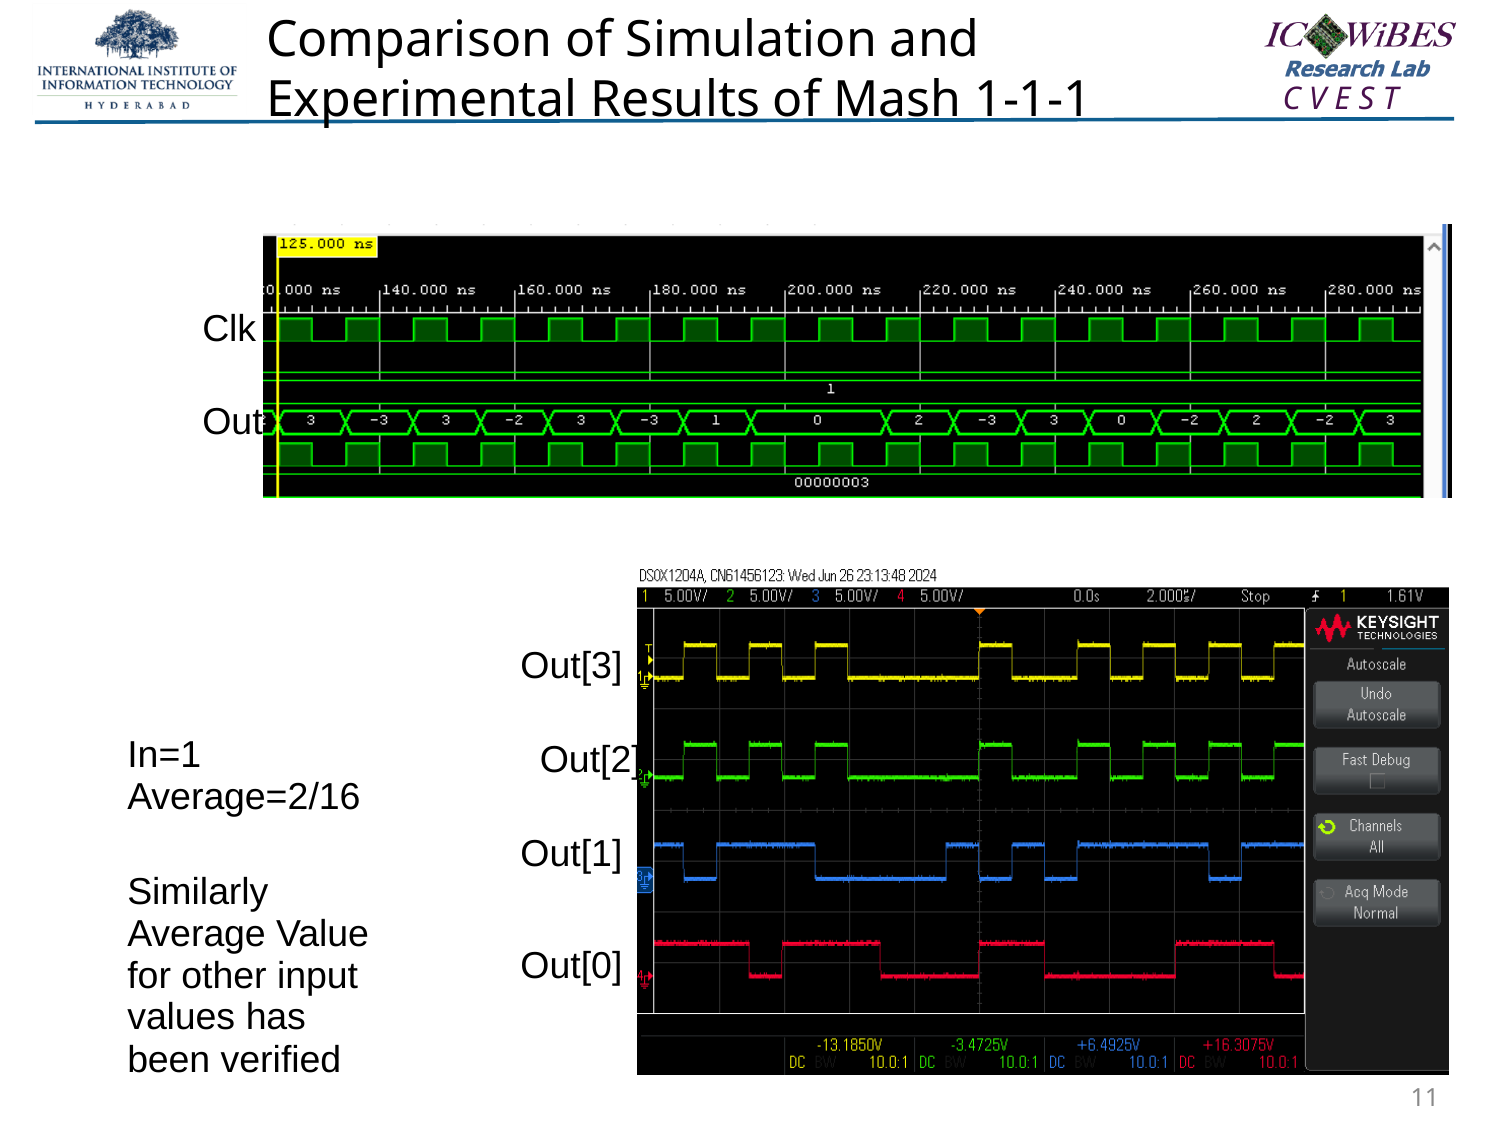

# Comparison of Simulation and Experimental Results of Mash 1-1-1
Clk
Out
Out[3]
In=1
Average=2/16
Out[2]
Out[1]
Similarly Average Value for other input values has been verified
Out[0]